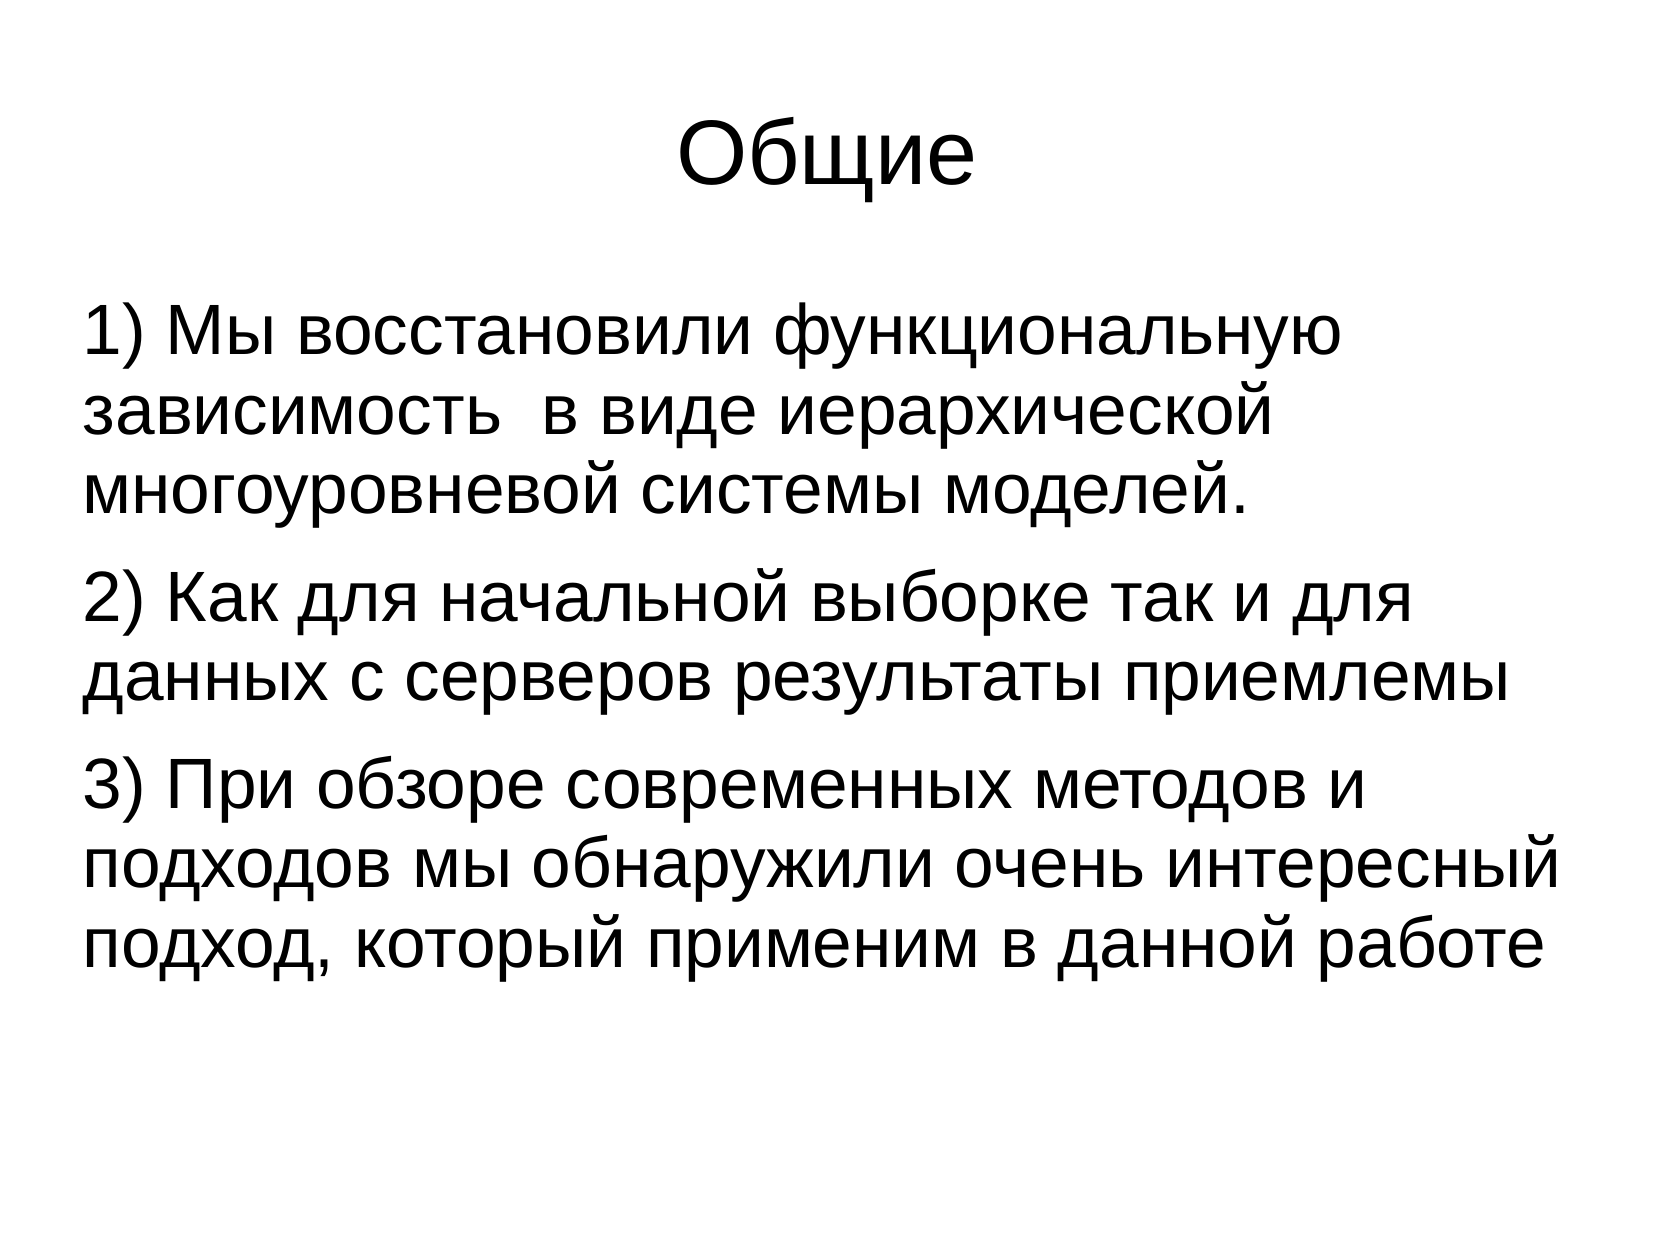

# Общие
1) Мы восстановили функциональную зависимость в виде иерархической многоуровневой системы моделей.
2) Как для начальной выборке так и для данных с серверов результаты приемлемы
3) При обзоре современных методов и подходов мы обнаружили очень интересный подход, который применим в данной работе